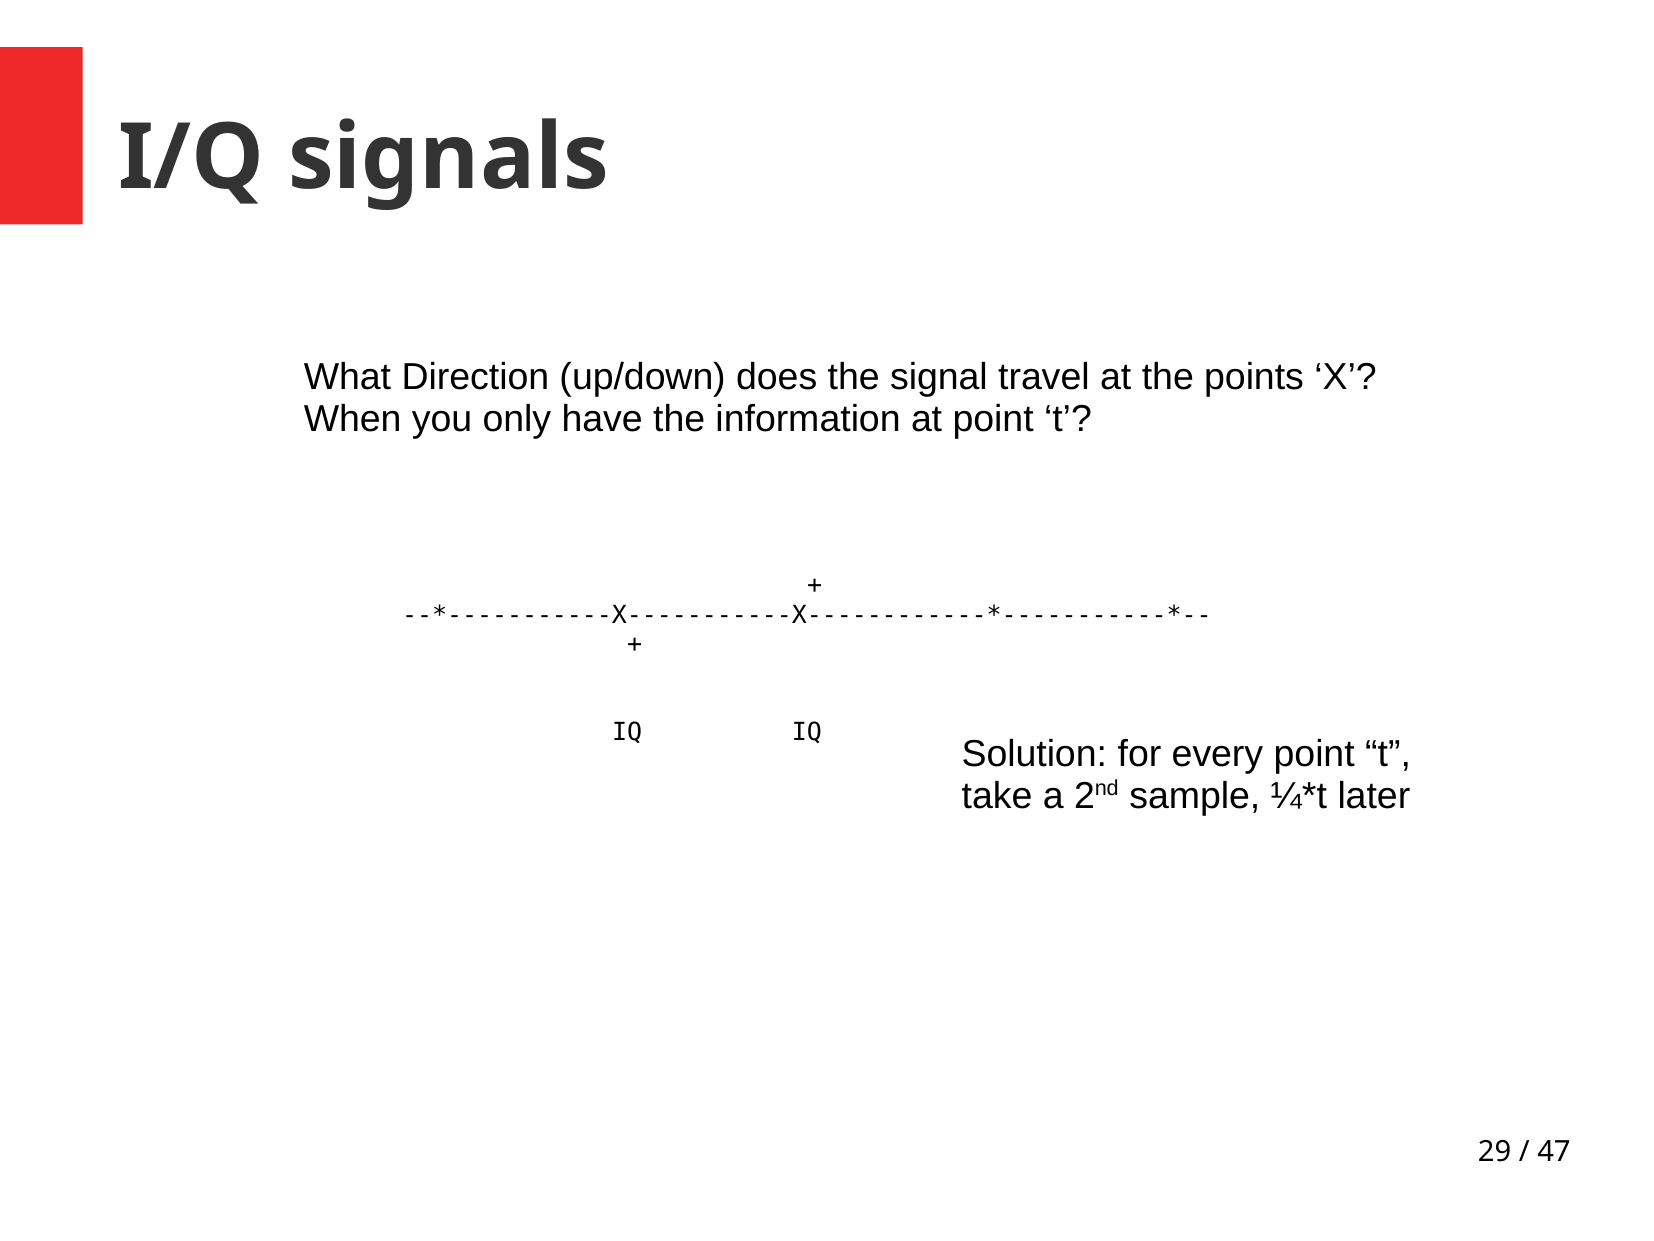

# I/Q signals
What Direction (up/down) does the signal travel at the points ‘X’?
When you only have the information at point ‘t’?
 +
--*-----------X-----------X------------*-----------*--
 +
 IQ IQ
Solution: for every point “t”, take a 2nd sample, ¼*t later
29